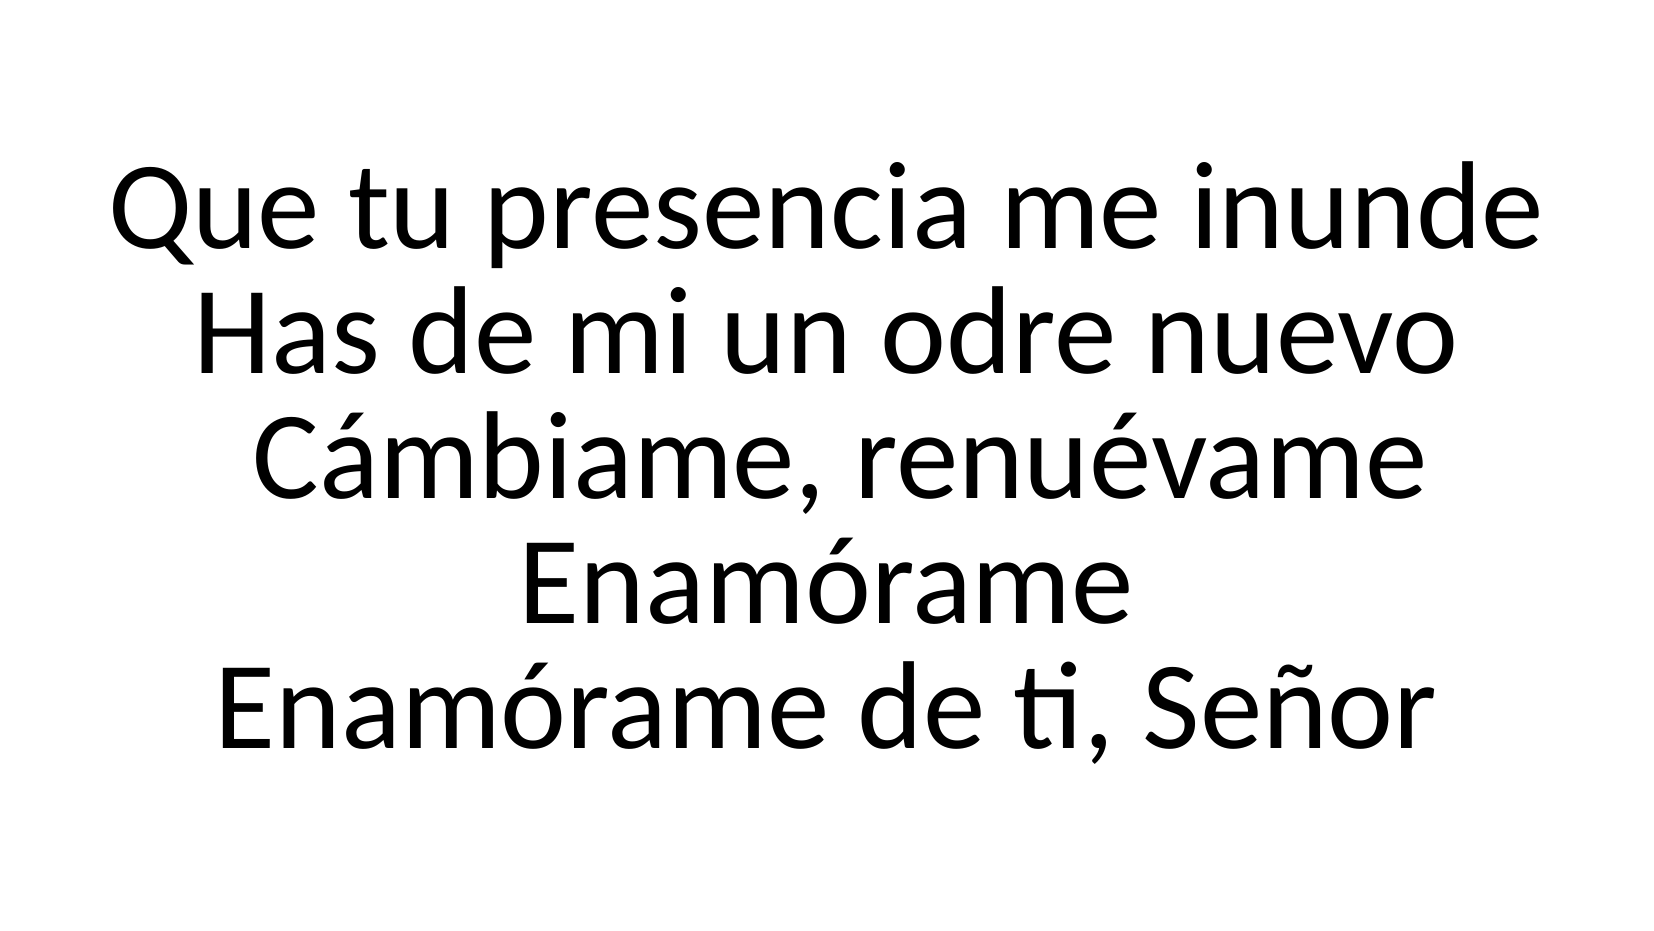

# Que tu presencia me inunde Has de mi un odre nuevo Cámbiame, renuévame Enamórame Enamórame de ti, Señor